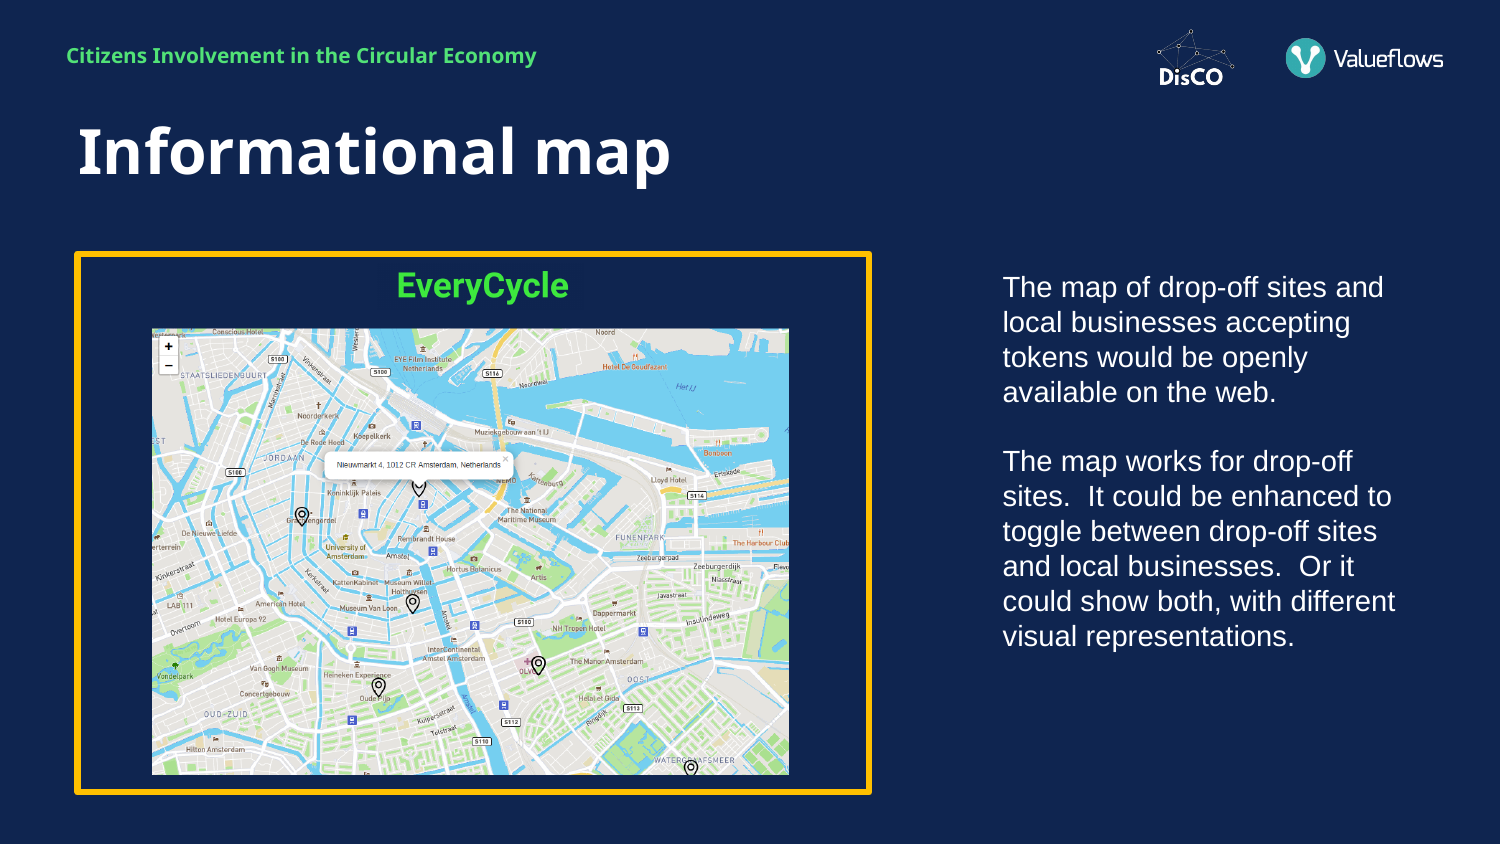

Informational map
# The map of drop-off sites and local businesses accepting tokens would be openly available on the web.
The map works for drop-off sites. It could be enhanced to toggle between drop-off sites and local businesses. Or it could show both, with different visual representations.